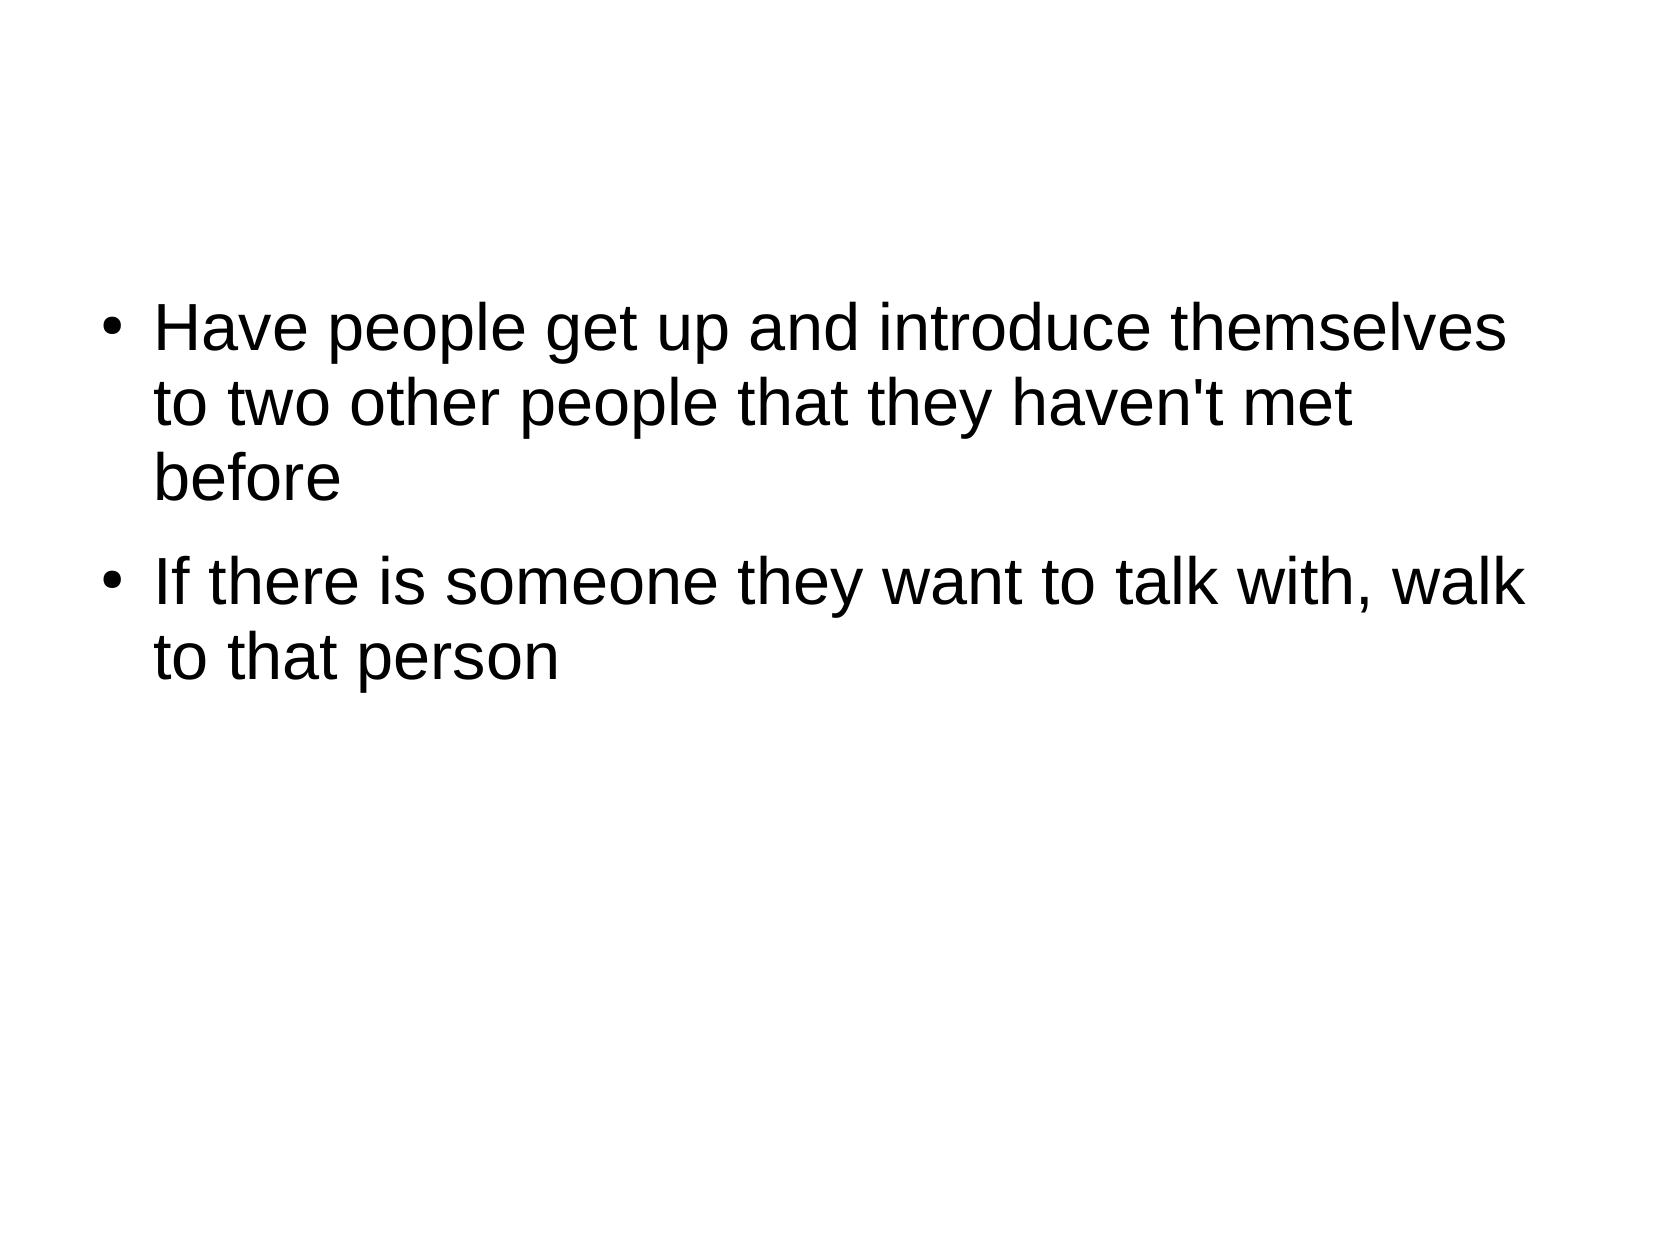

#
Have people get up and introduce themselves to two other people that they haven't met before
If there is someone they want to talk with, walk to that person